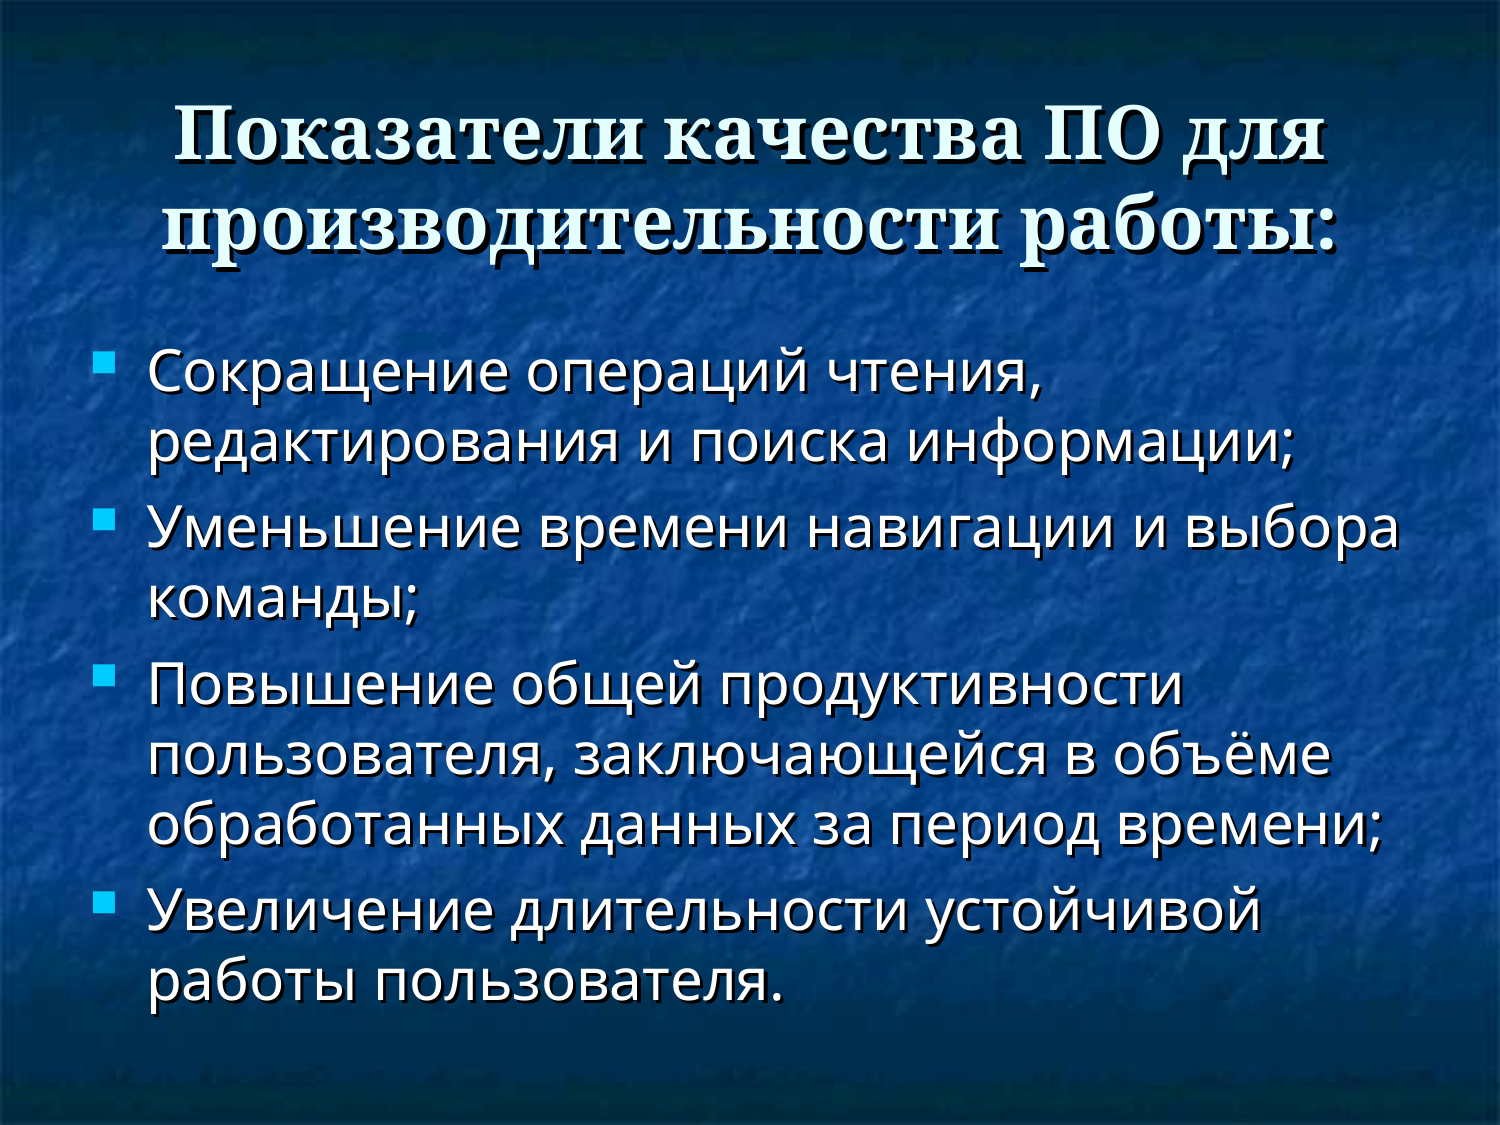

# Показатели качества ПО для производительности работы:
Сокращение операций чтения, редактирования и поиска информации;
Уменьшение времени навигации и выбора команды;
Повышение общей продуктивности пользователя, заключающейся в объёме обработанных данных за период времени;
Увеличение длительности устойчивой работы пользователя.